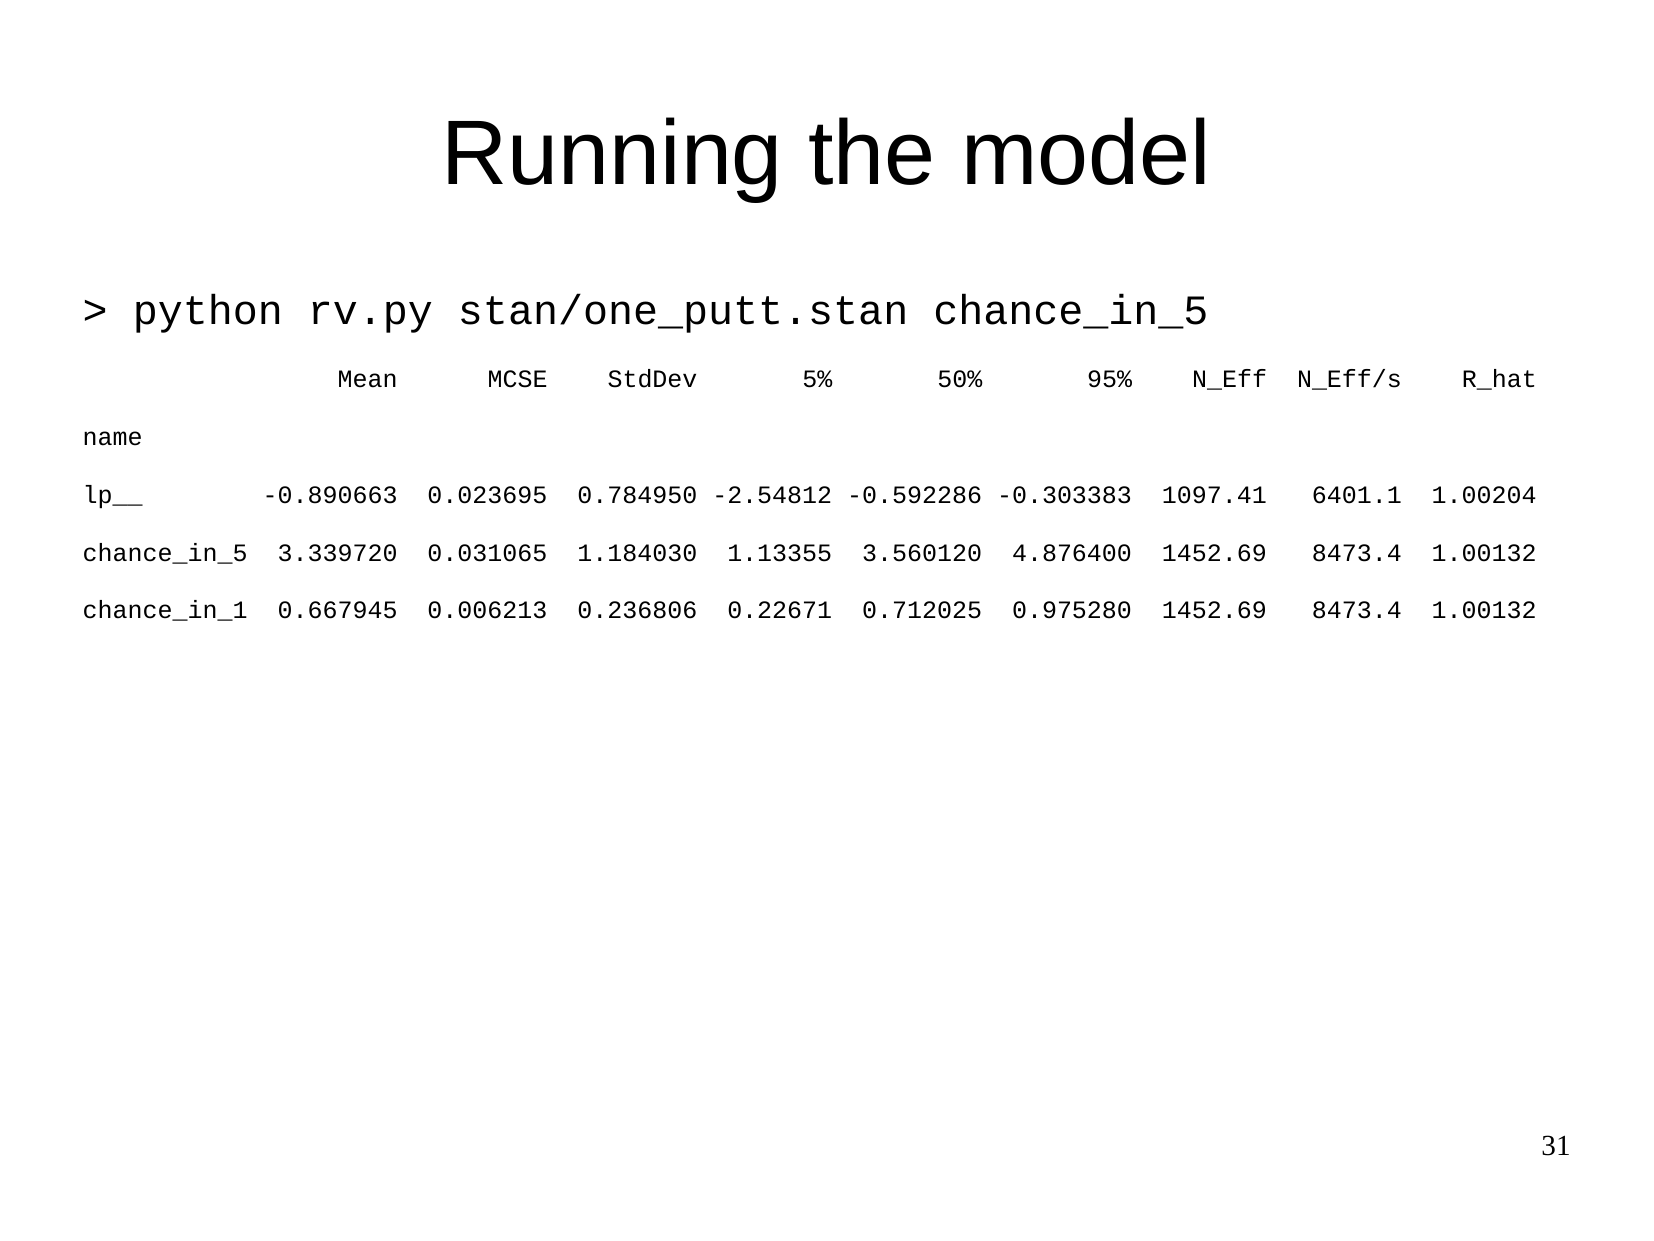

# Running the model
> python rv.py stan/one_putt.stan chance_in_5
 Mean MCSE StdDev 5% 50% 95% N_Eff N_Eff/s R_hat
name
lp__ -0.890663 0.023695 0.784950 -2.54812 -0.592286 -0.303383 1097.41 6401.1 1.00204
chance_in_5 3.339720 0.031065 1.184030 1.13355 3.560120 4.876400 1452.69 8473.4 1.00132
chance_in_1 0.667945 0.006213 0.236806 0.22671 0.712025 0.975280 1452.69 8473.4 1.00132
31